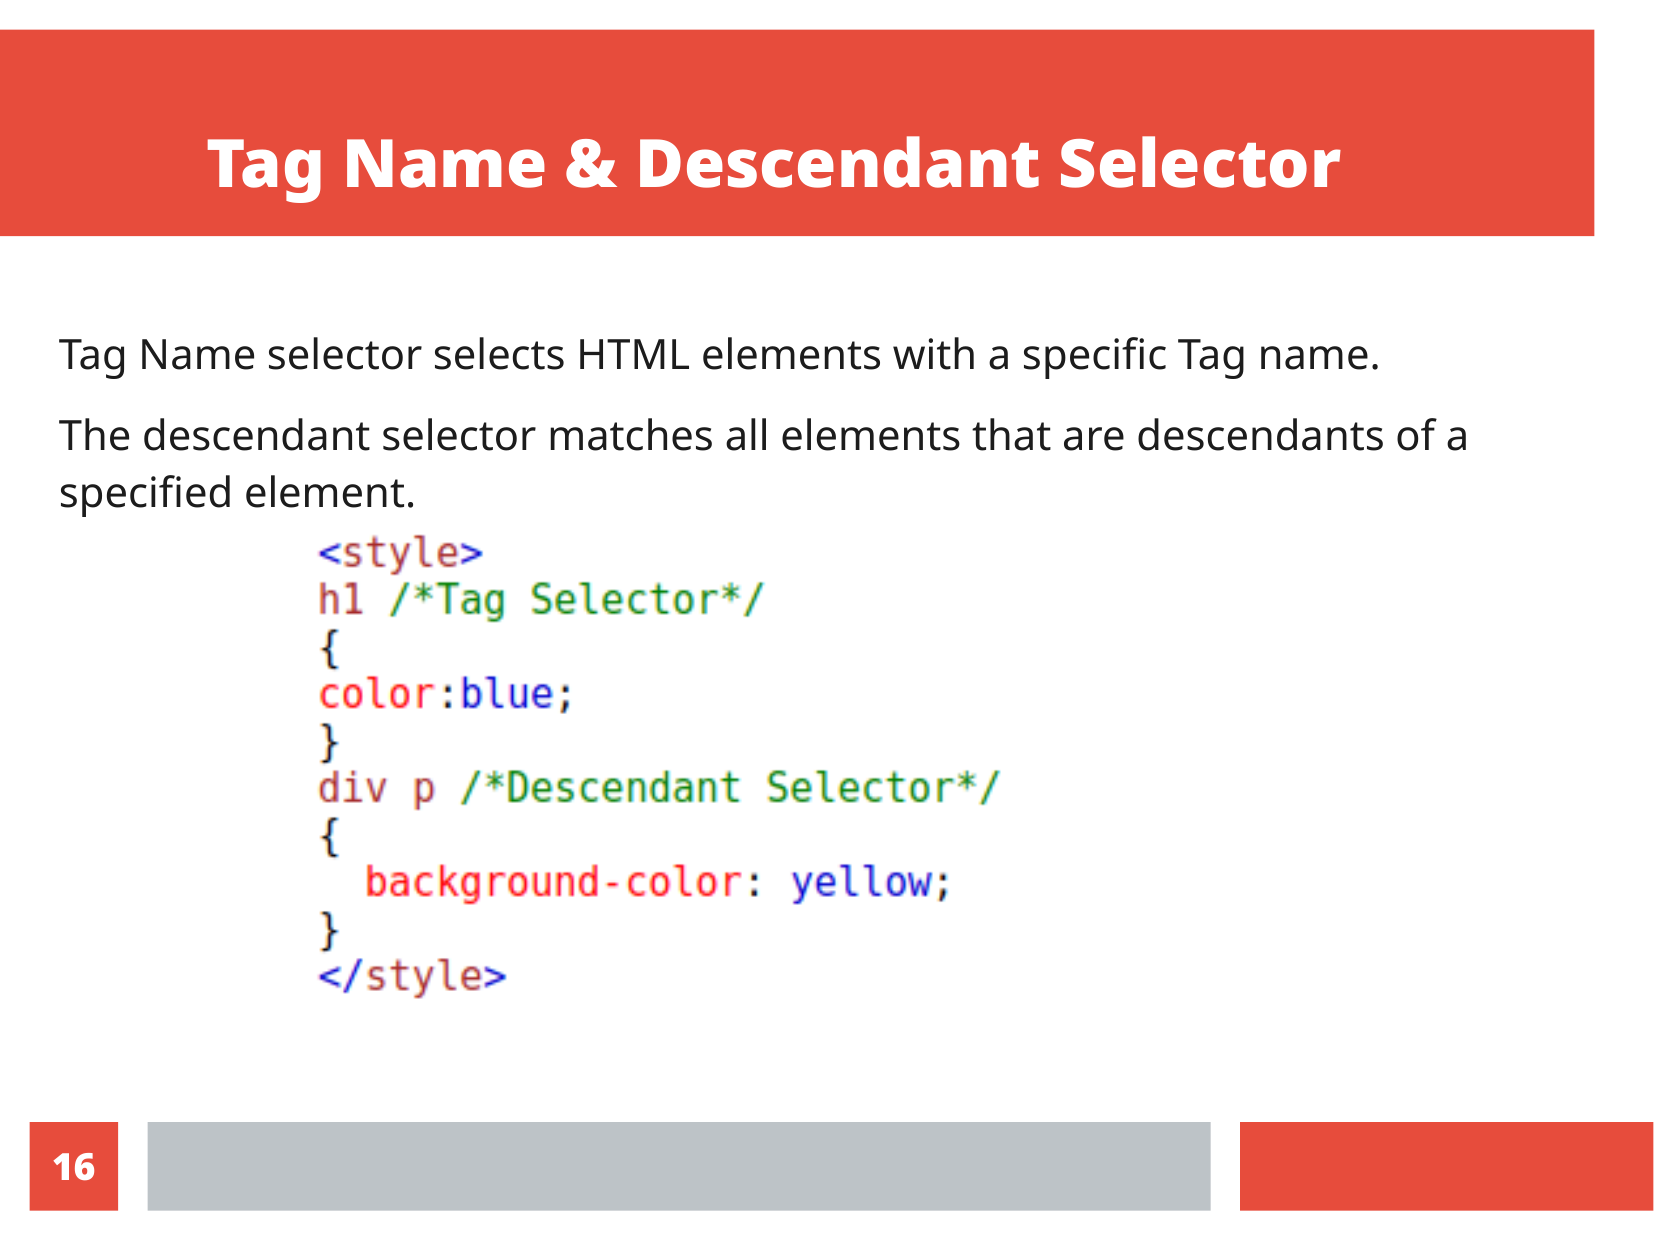

# Tag Name & Descendant Selector
Tag Name selector selects HTML elements with a specific Tag name.
The descendant selector matches all elements that are descendants of a specified element.
16